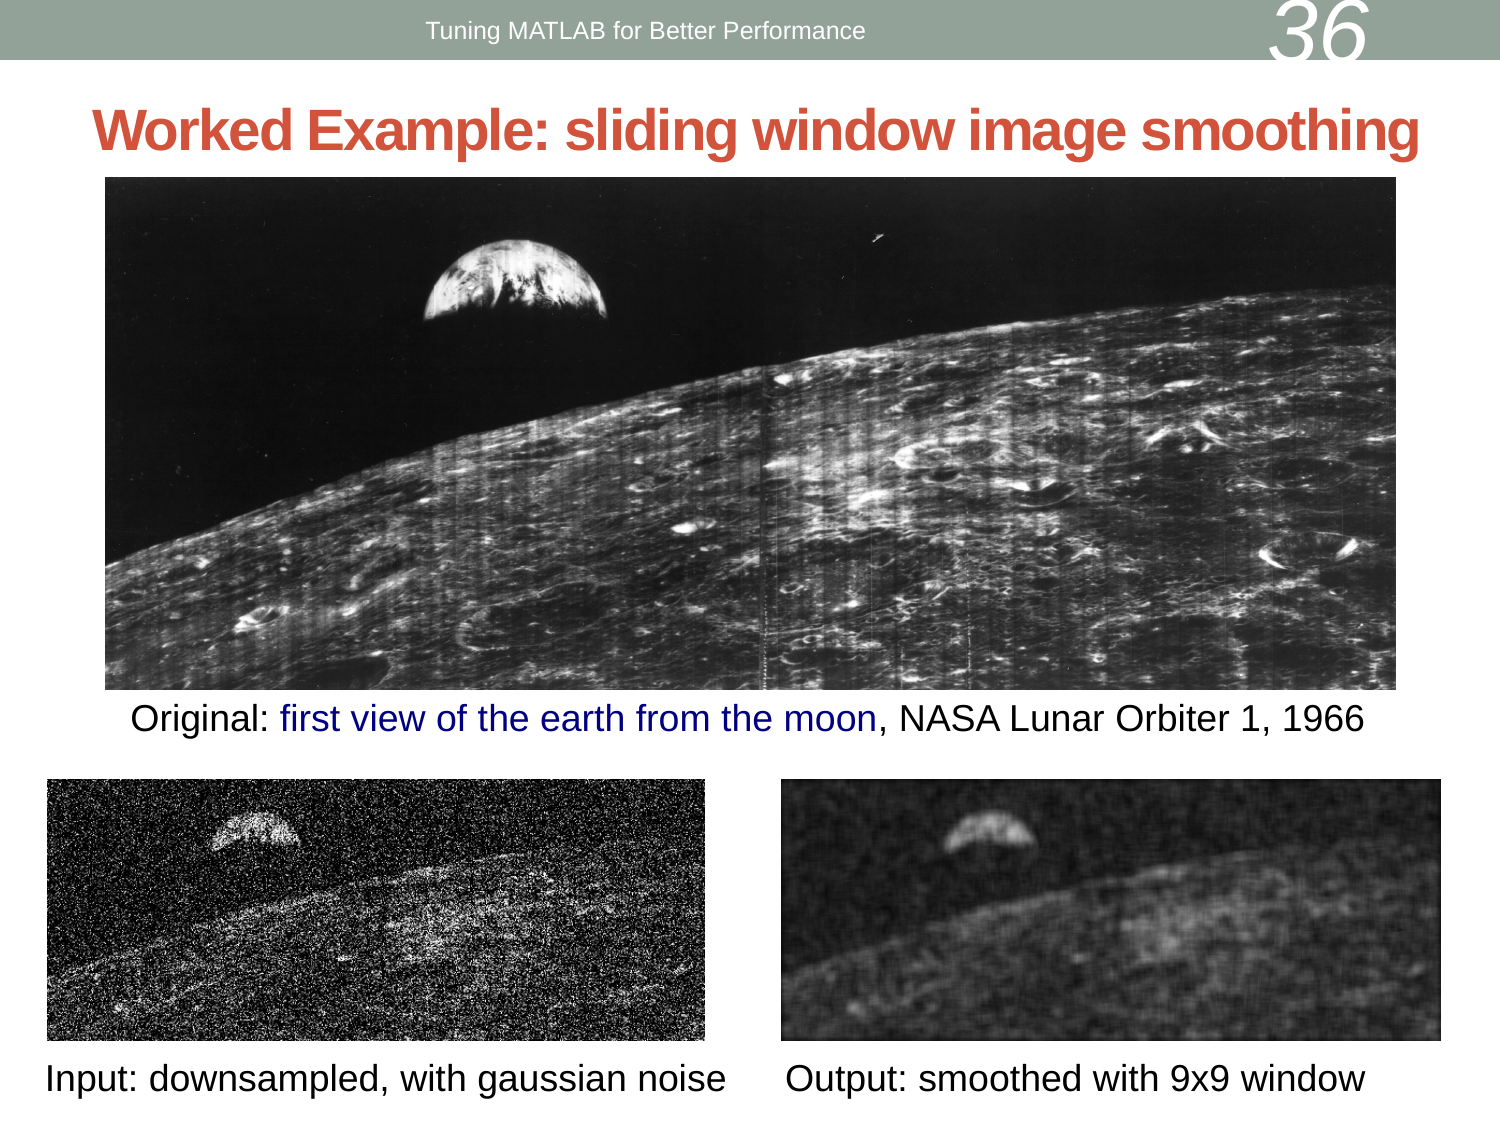

Tuning MATLAB for Better Performance
Worked Example: sliding window image smoothing
#
Original: first view of the earth from the moon, NASA Lunar Orbiter 1, 1966
Input: downsampled, with gaussian noise
Output: smoothed with 9x9 window